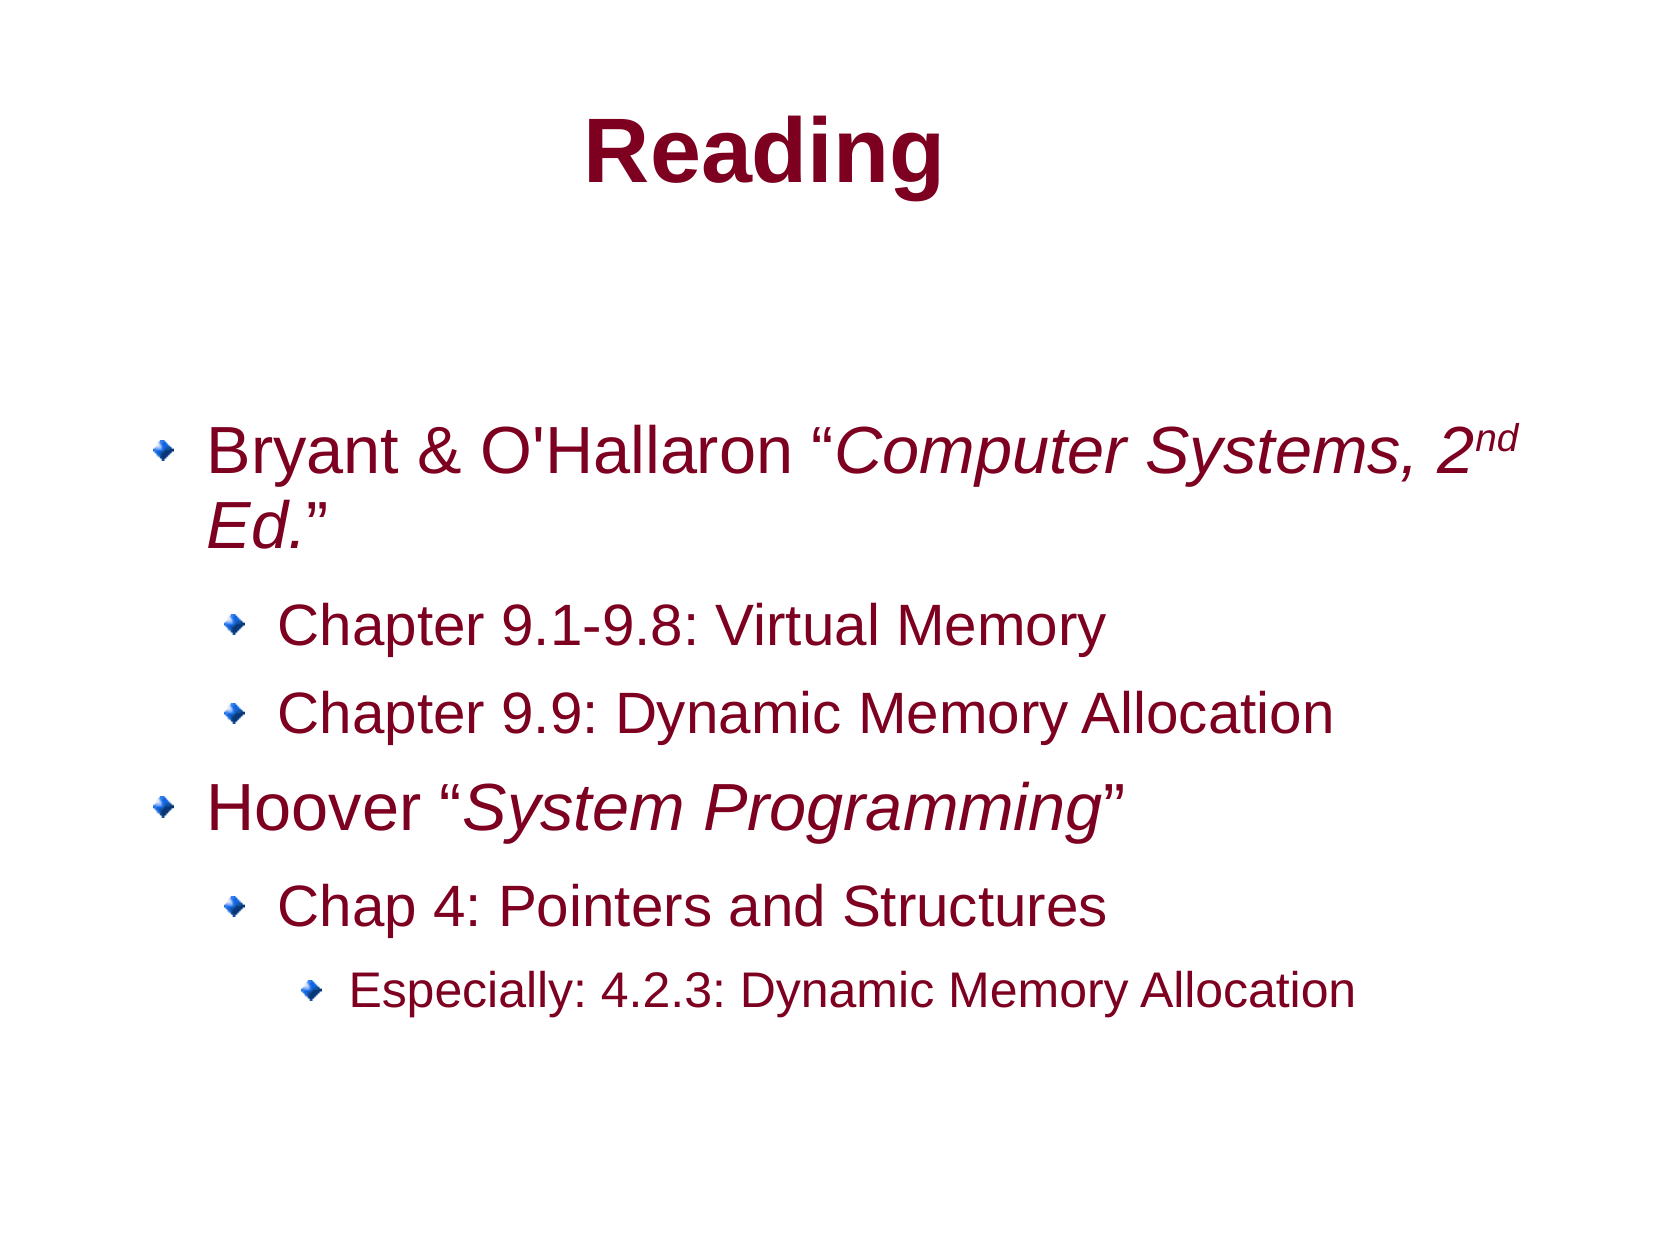

# Reading
Bryant & O'Hallaron “Computer Systems, 2nd Ed.”
Chapter 9.1-9.8: Virtual Memory
Chapter 9.9: Dynamic Memory Allocation
Hoover “System Programming”
Chap 4: Pointers and Structures
Especially: 4.2.3: Dynamic Memory Allocation